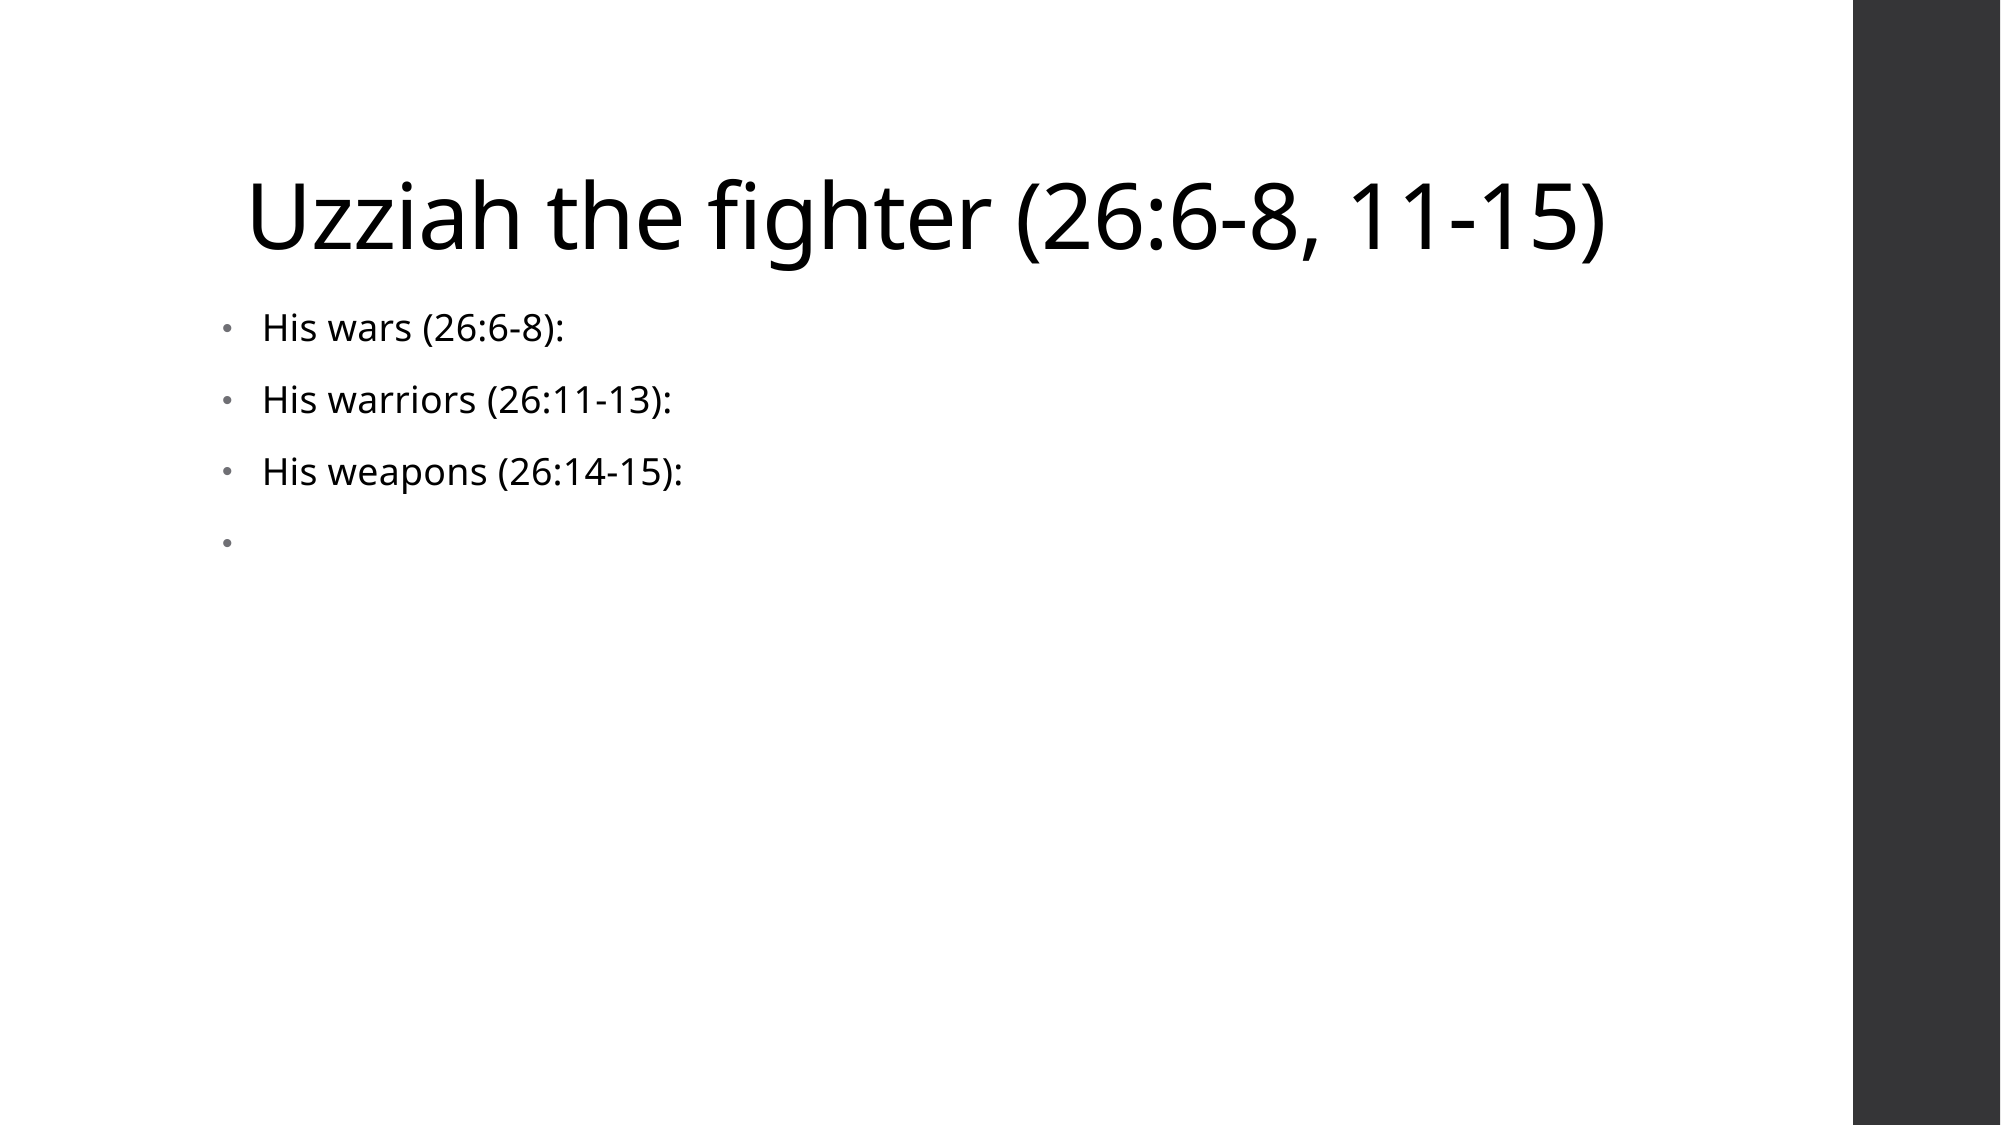

# Uzziah the fighter (26:6-8, 11-15)
 His wars (26:6-8):
 His warriors (26:11-13):
 His weapons (26:14-15):